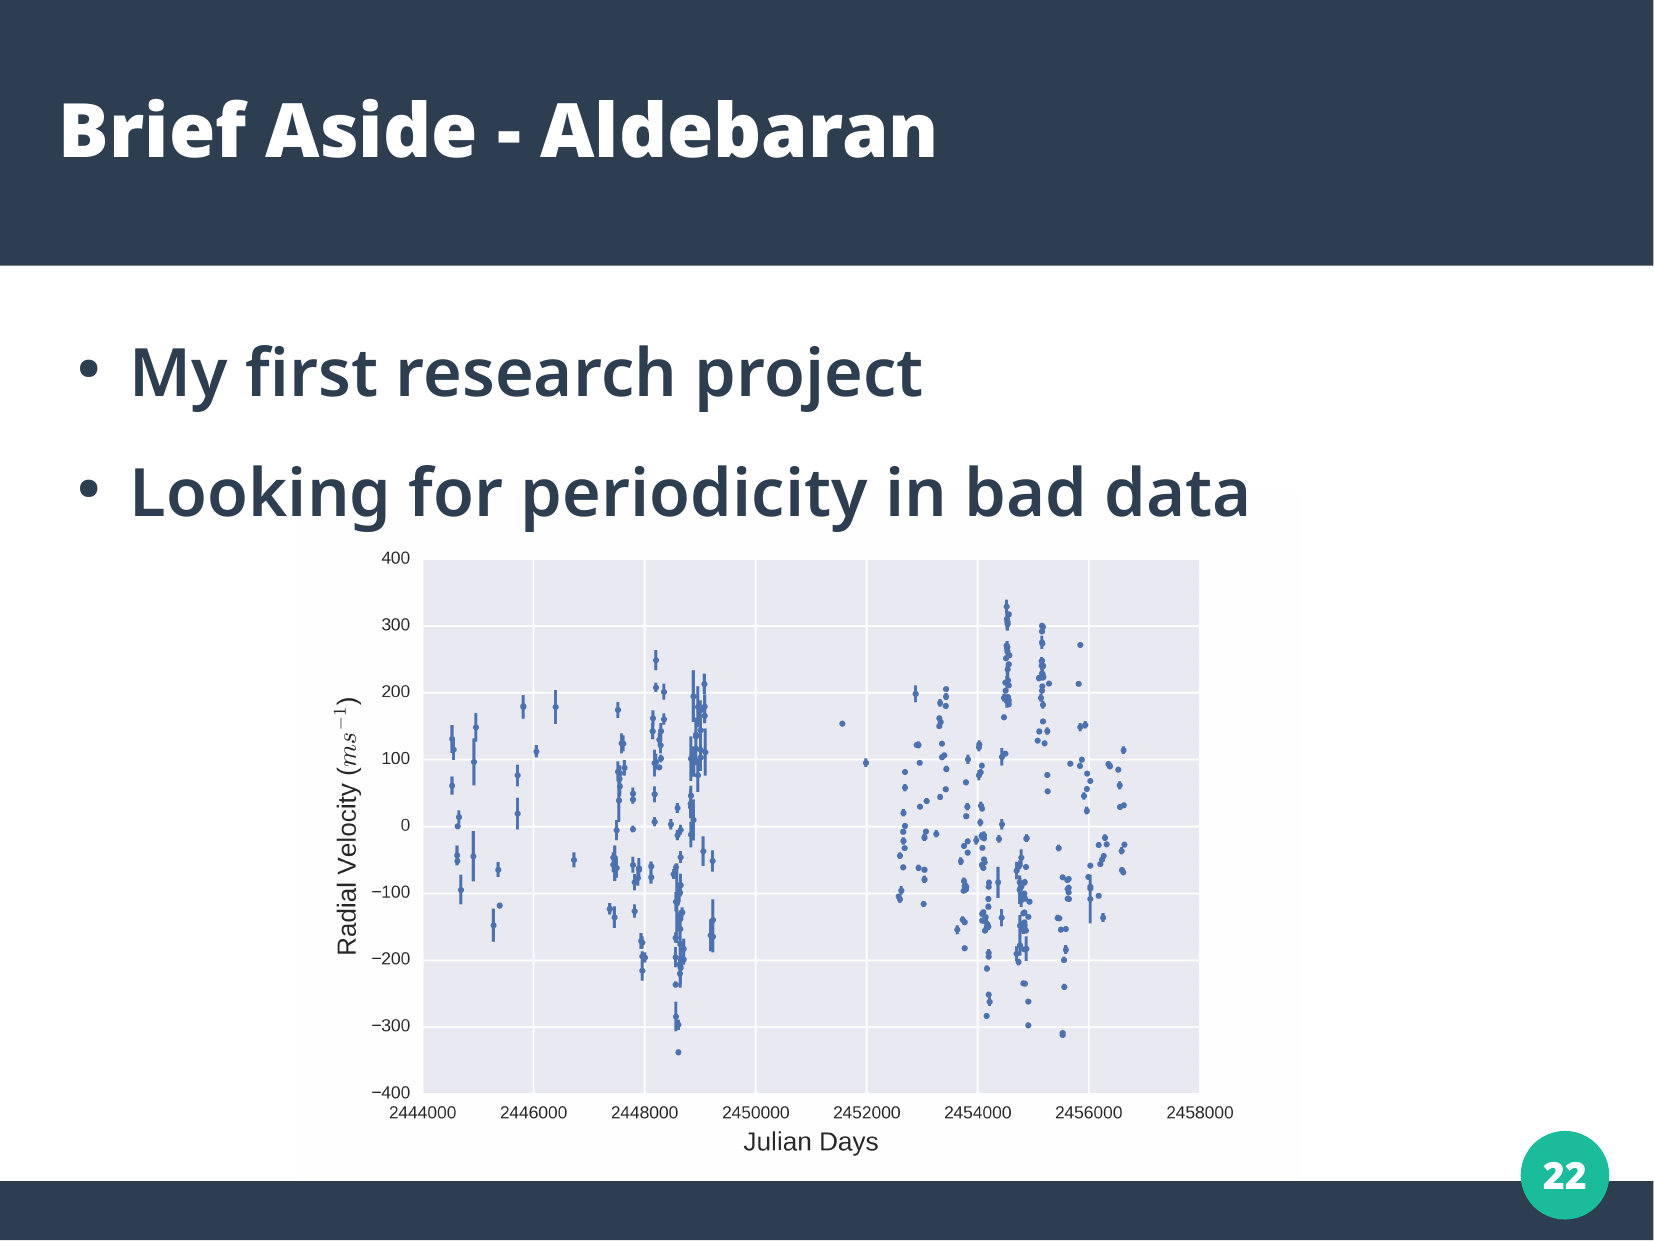

# Brief Aside - Aldebaran
My first research project
Looking for periodicity in bad data
22